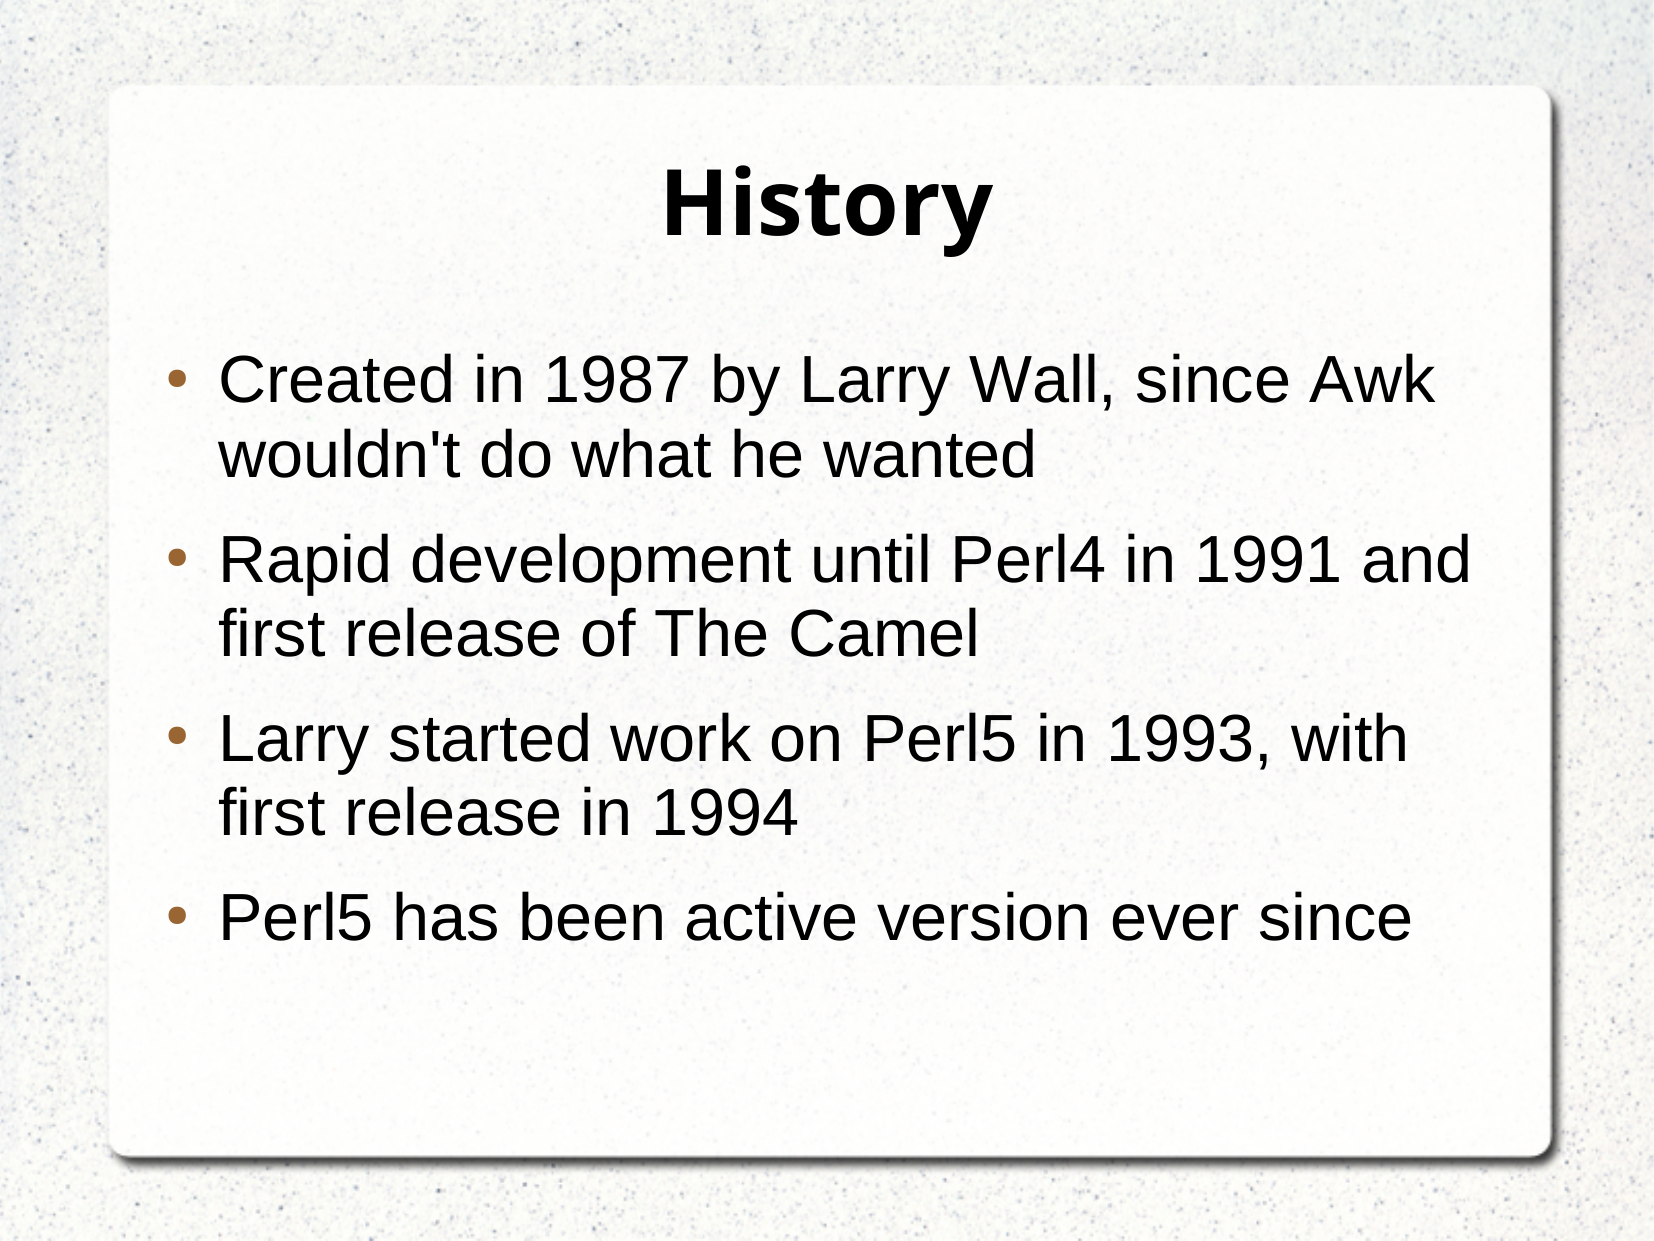

# History
Created in 1987 by Larry Wall, since Awk wouldn't do what he wanted
Rapid development until Perl4 in 1991 and first release of The Camel
Larry started work on Perl5 in 1993, with first release in 1994
Perl5 has been active version ever since